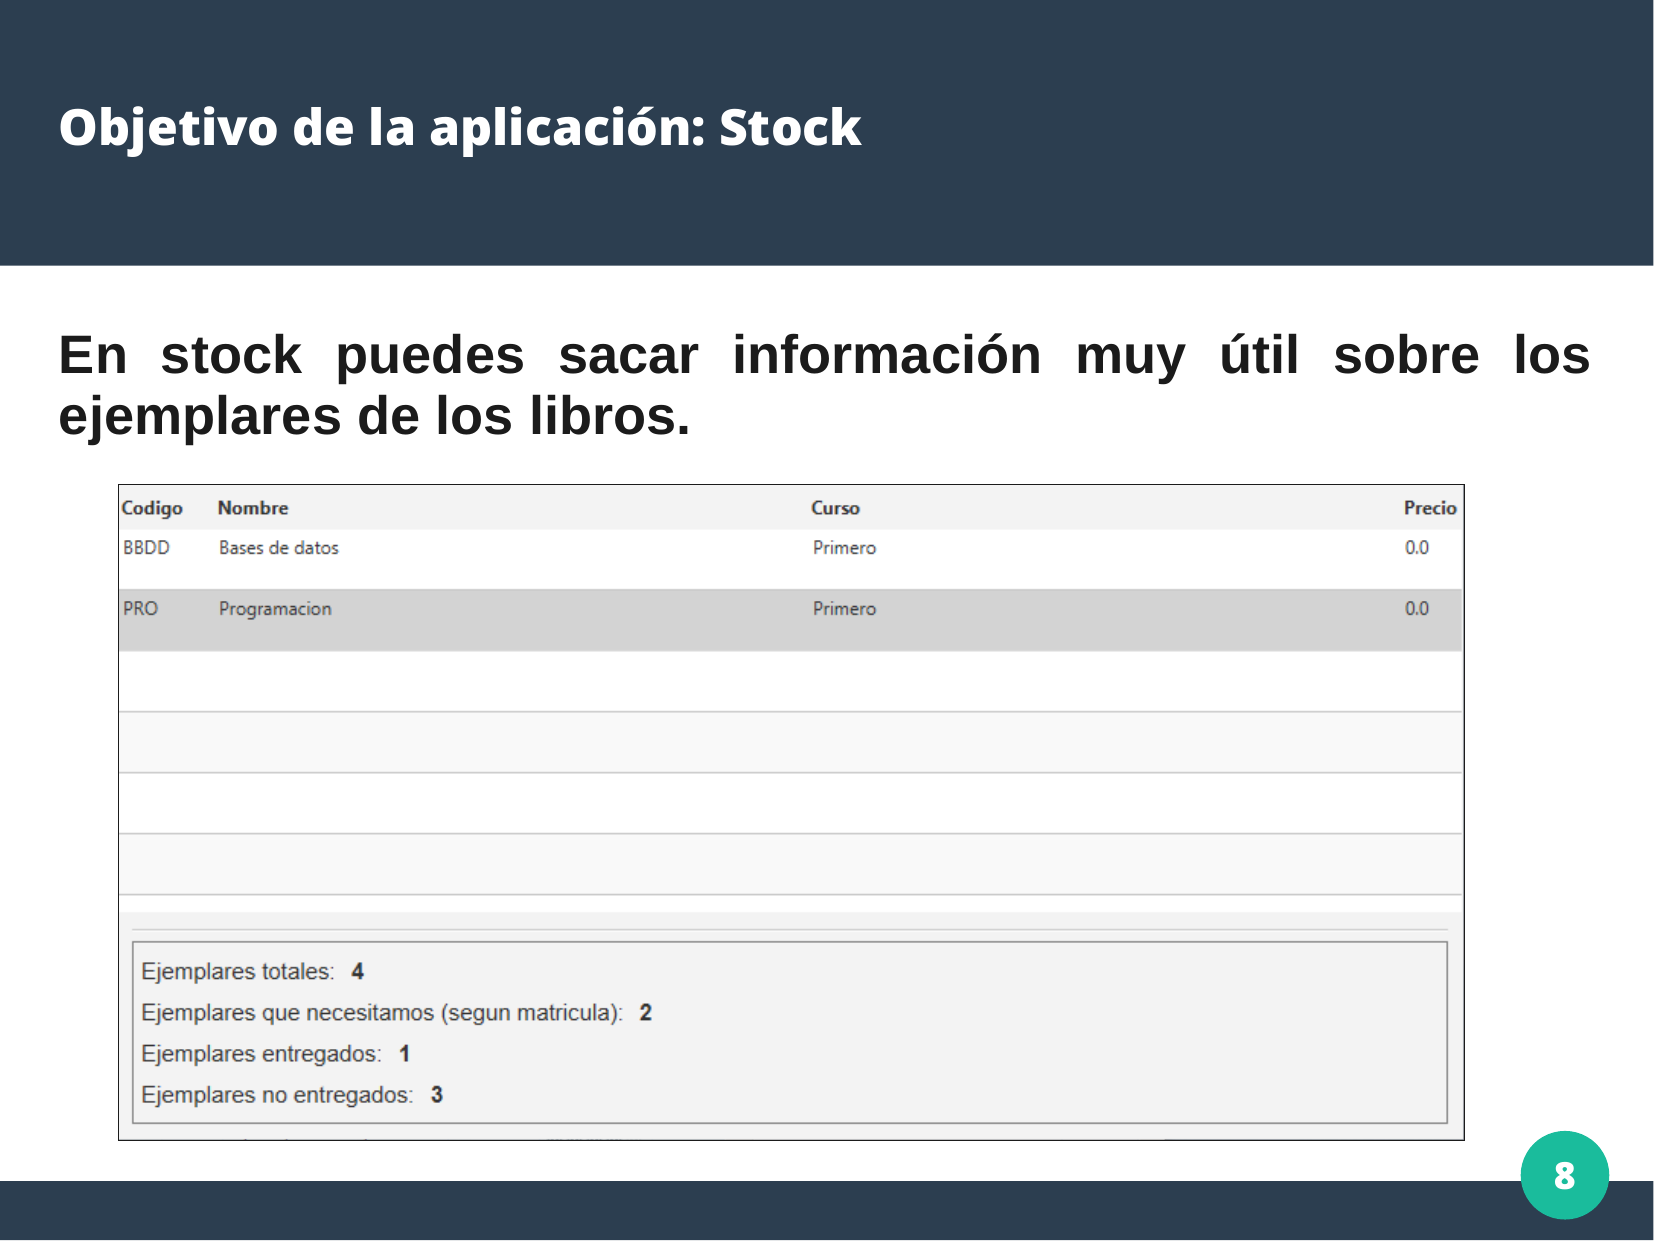

Objetivo de la aplicación: Stock
# En stock puedes sacar información muy útil sobre los ejemplares de los libros.
8